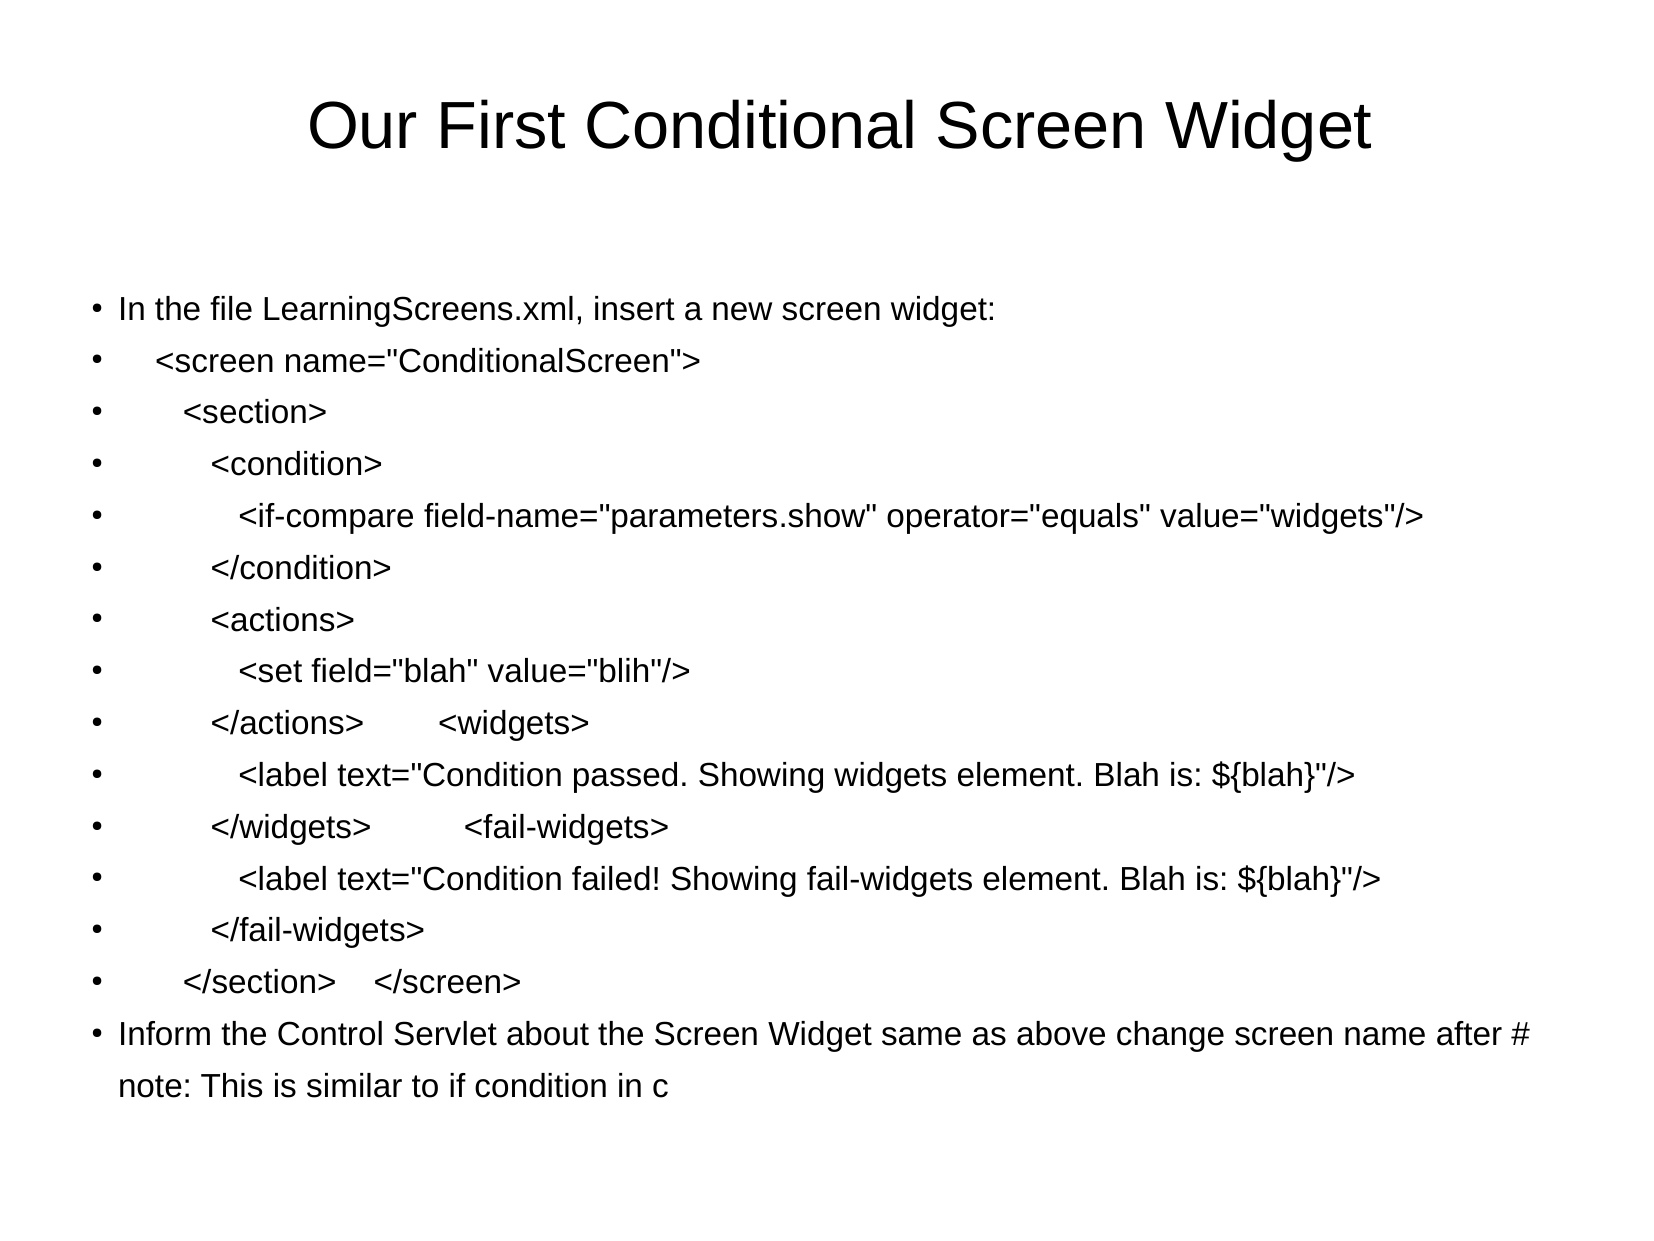

Our First Conditional Screen Widget
# In the file LearningScreens.xml, insert a new screen widget:
 <screen name="ConditionalScreen">
 <section>
 <condition>
 <if-compare field-name="parameters.show" operator="equals" value="widgets"/>
 </condition>
 <actions>
 <set field="blah" value="blih"/>
 </actions> <widgets>
 <label text="Condition passed. Showing widgets element. Blah is: ${blah}"/>
 </widgets> <fail-widgets>
 <label text="Condition failed! Showing fail-widgets element. Blah is: ${blah}"/>
 </fail-widgets>
 </section> </screen>
Inform the Control Servlet about the Screen Widget same as above change screen name after #
note: This is similar to if condition in c